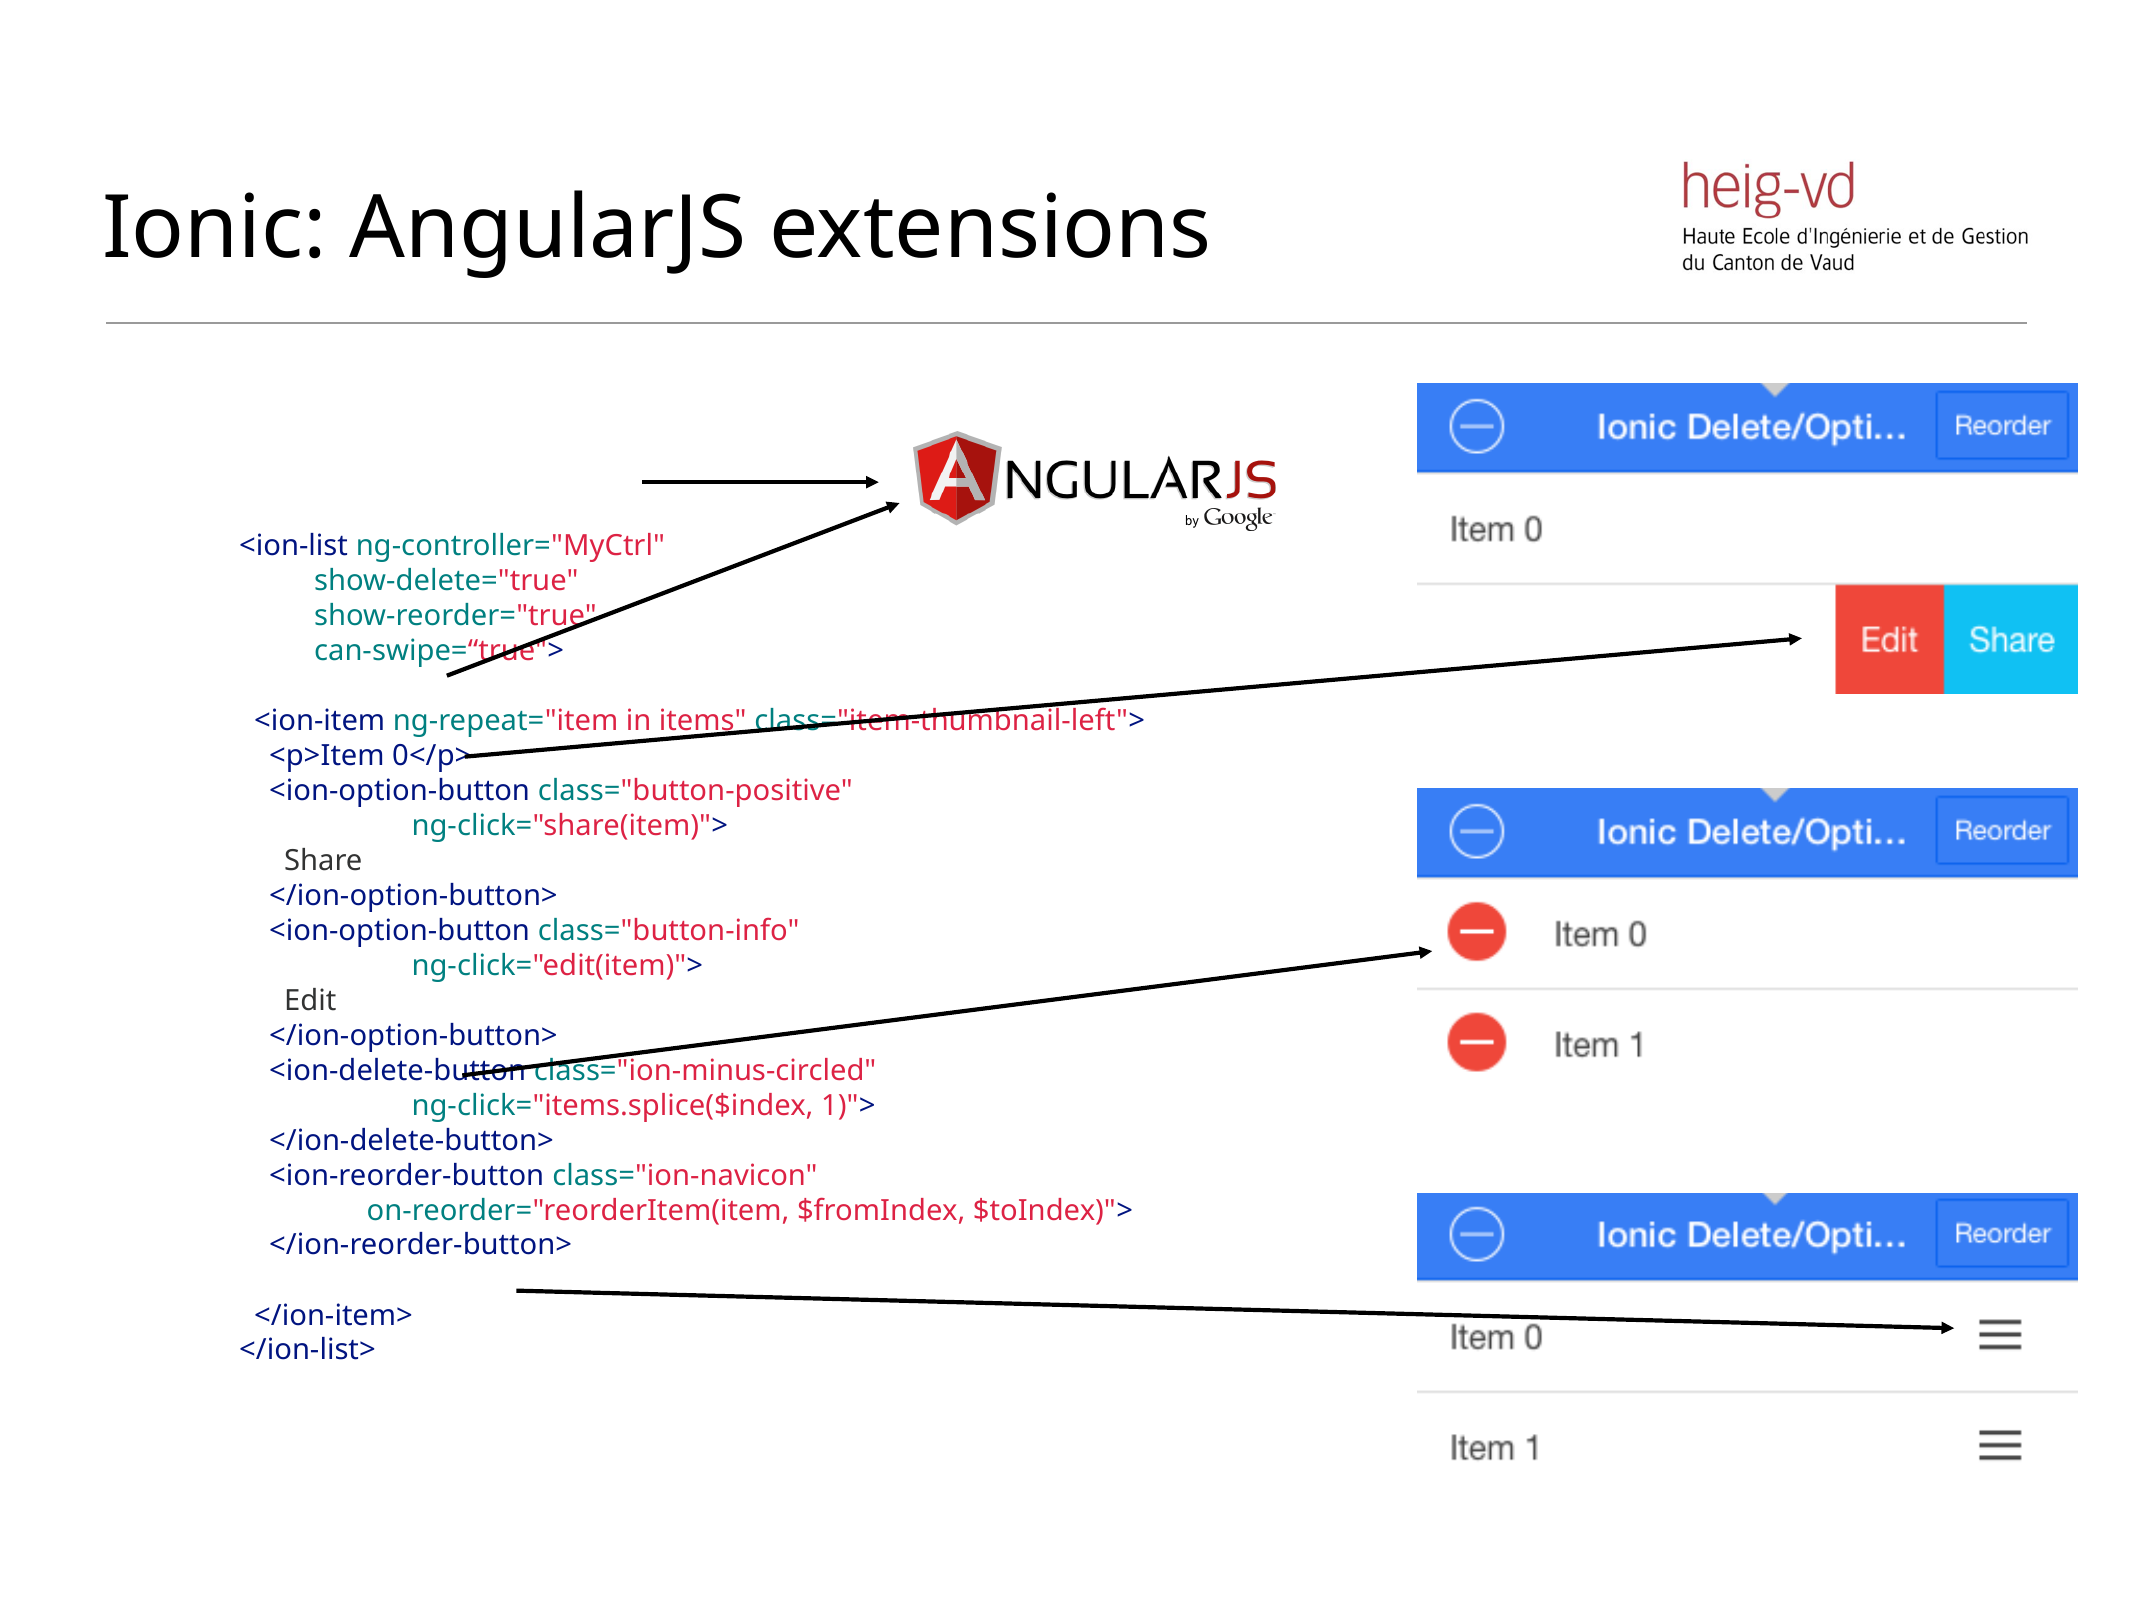

# Ionic: AngularJS extensions
<ion-list ng-controller="MyCtrl"
 show-delete="true"
 show-reorder="true"
 can-swipe=“true">
 <ion-item ng-repeat="item in items" class="item-thumbnail-left">
 <p>Item 0</p>
 <ion-option-button class="button-positive"
 ng-click="share(item)">
 Share
 </ion-option-button>
 <ion-option-button class="button-info"
 ng-click="edit(item)">
 Edit
 </ion-option-button>
 <ion-delete-button class="ion-minus-circled"
 ng-click="items.splice($index, 1)">
 </ion-delete-button>
 <ion-reorder-button class="ion-navicon"
 on-reorder="reorderItem(item, $fromIndex, $toIndex)">
 </ion-reorder-button>
 </ion-item>
</ion-list>